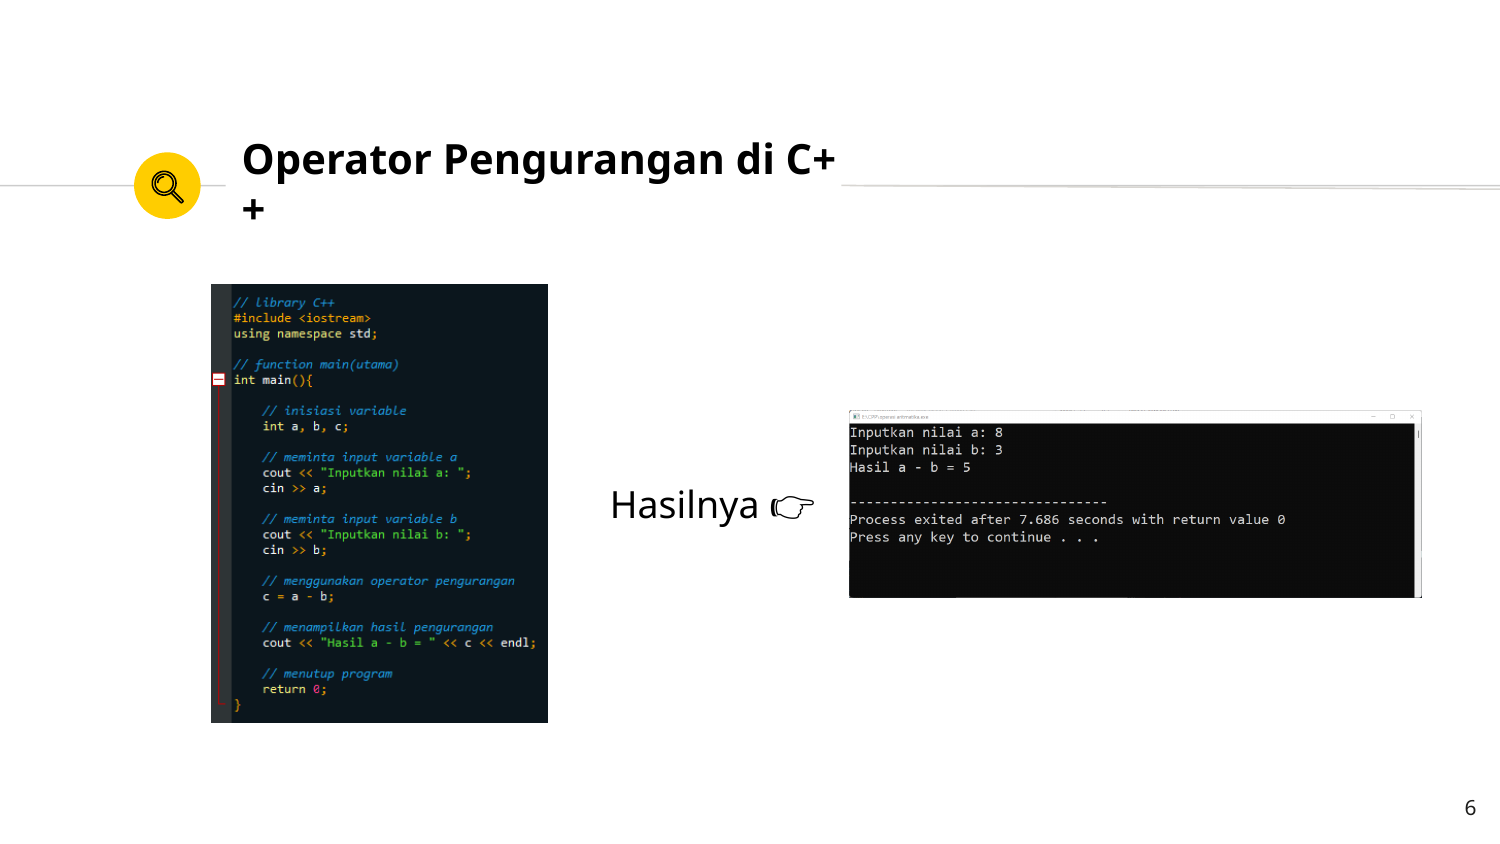

# Operator Pengurangan di C++
Hasilnya 👉